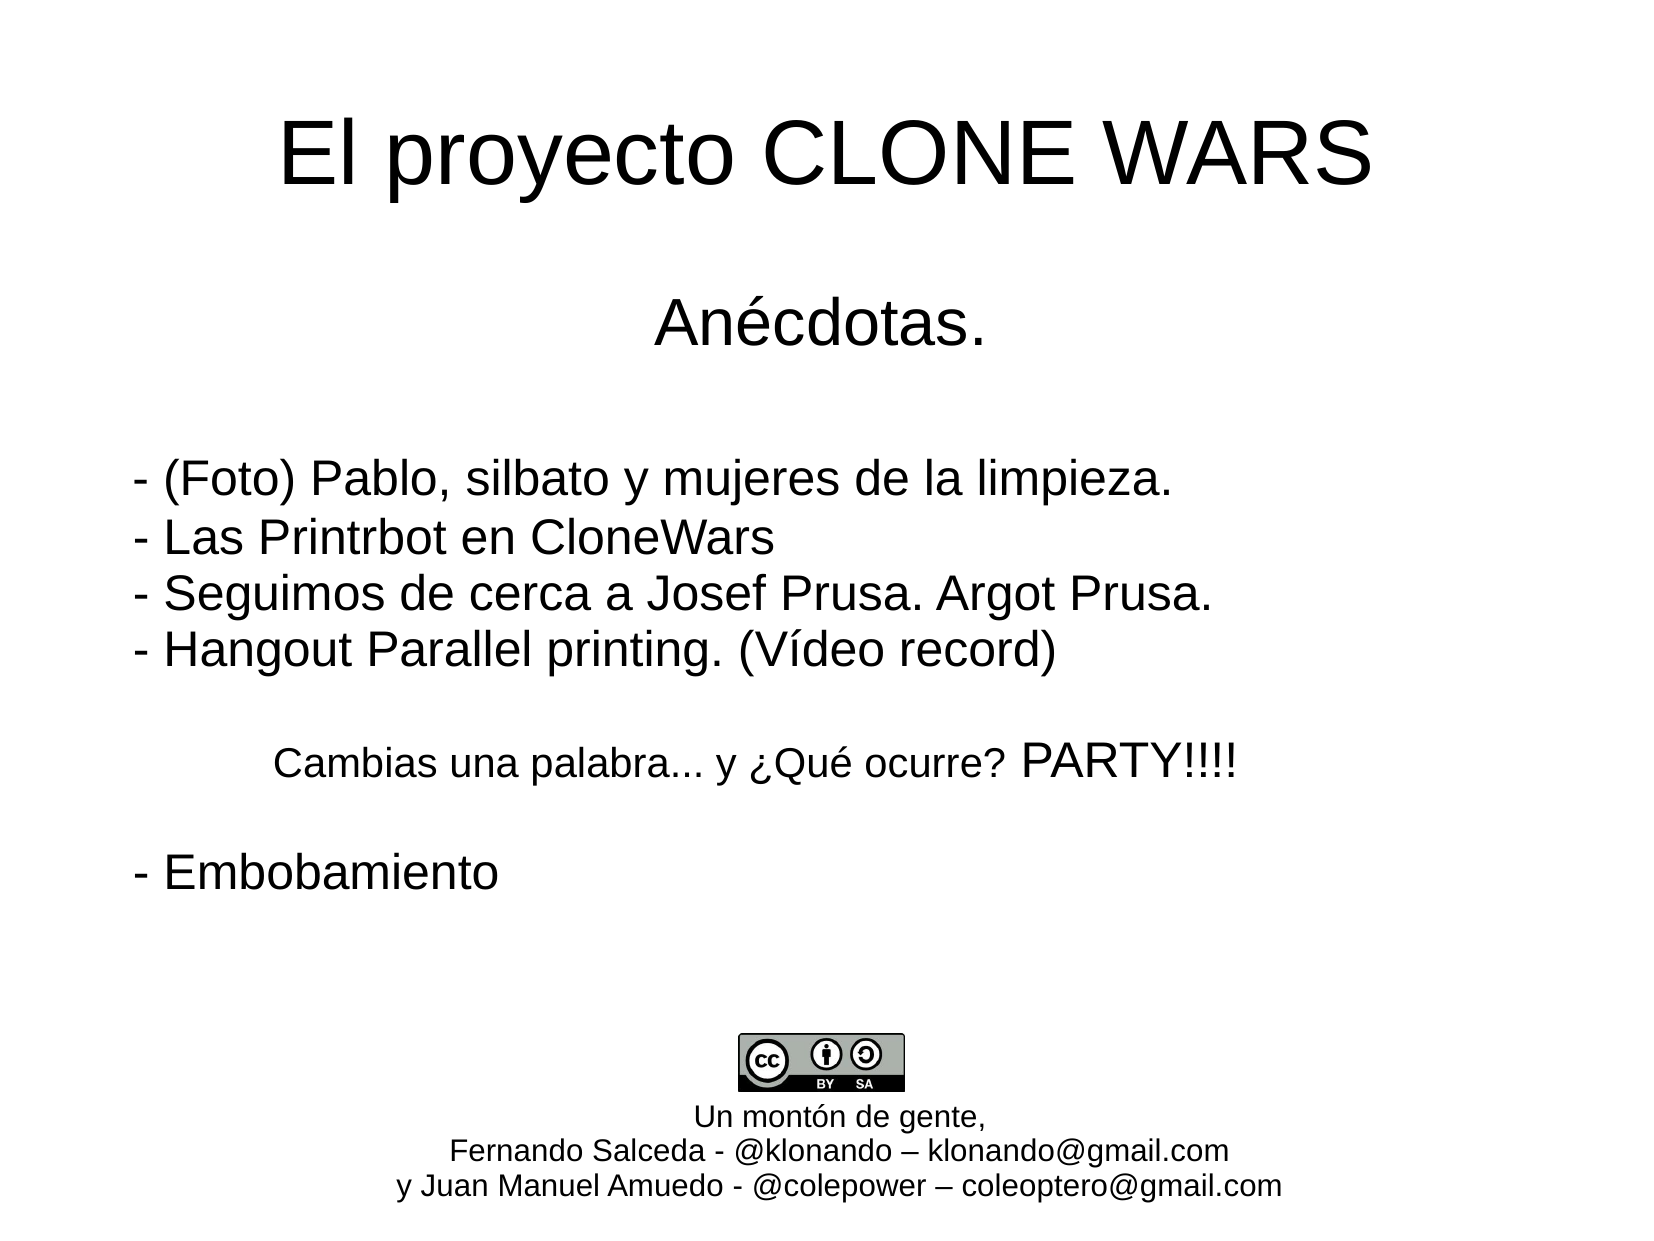

# El proyecto CLONE WARS
Anécdotas.
 - (Foto) Pablo, silbato y mujeres de la limpieza.
 - Las Printrbot en CloneWars
 - Seguimos de cerca a Josef Prusa. Argot Prusa.
 - Hangout Parallel printing. (Vídeo record)
 Cambias una palabra... y ¿Qué ocurre? PARTY!!!!
 - Embobamiento
Un montón de gente,
Fernando Salceda - @klonando – klonando@gmail.com
y Juan Manuel Amuedo - @colepower – coleoptero@gmail.com